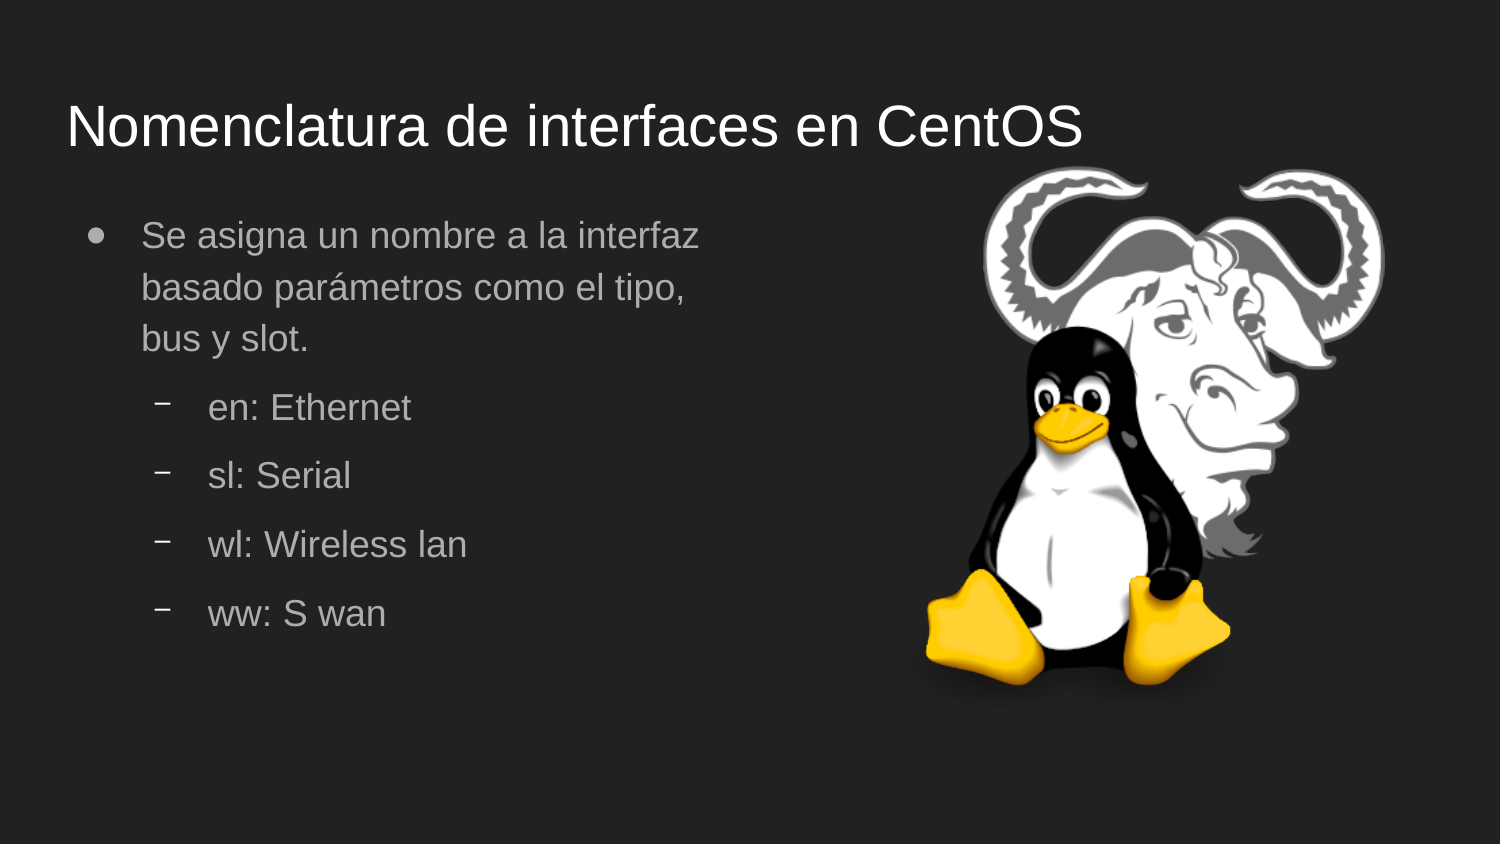

# Nomenclatura de interfaces en CentOS
Se asigna un nombre a la interfaz basado parámetros como el tipo, bus y slot.
en: Ethernet
sl: Serial
wl: Wireless lan
ww: S wan